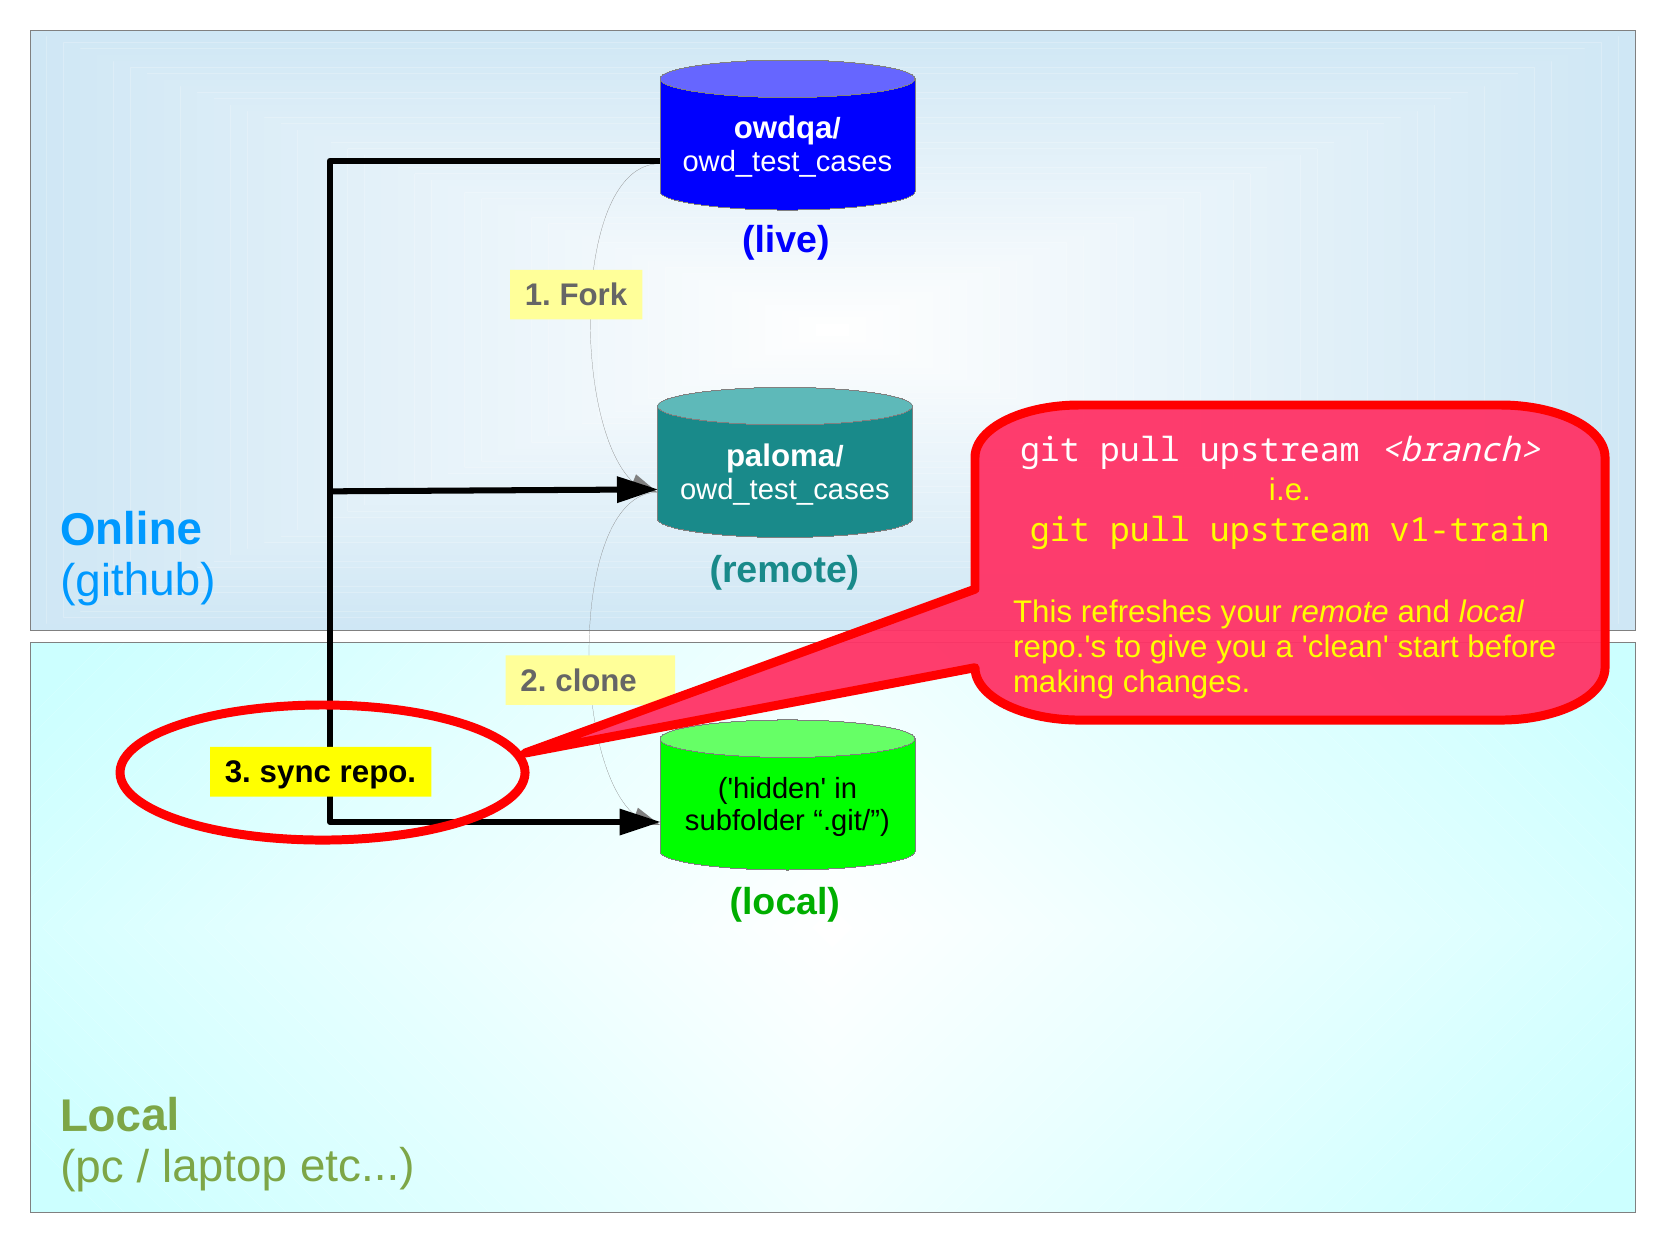

owdqa/
owd_test_cases
(live)
1. Fork
paloma/
owd_test_cases
(remote)
git pull upstream <branch>
i.e.
git pull upstream v1-train
This refreshes your remote and local
repo.'s to give you a 'clean' start before
making changes.
Online
(github)
2. clone
('hidden' in
subfolder “.git/”)
(local)
3. sync repo.
Local
(pc / laptop etc...)